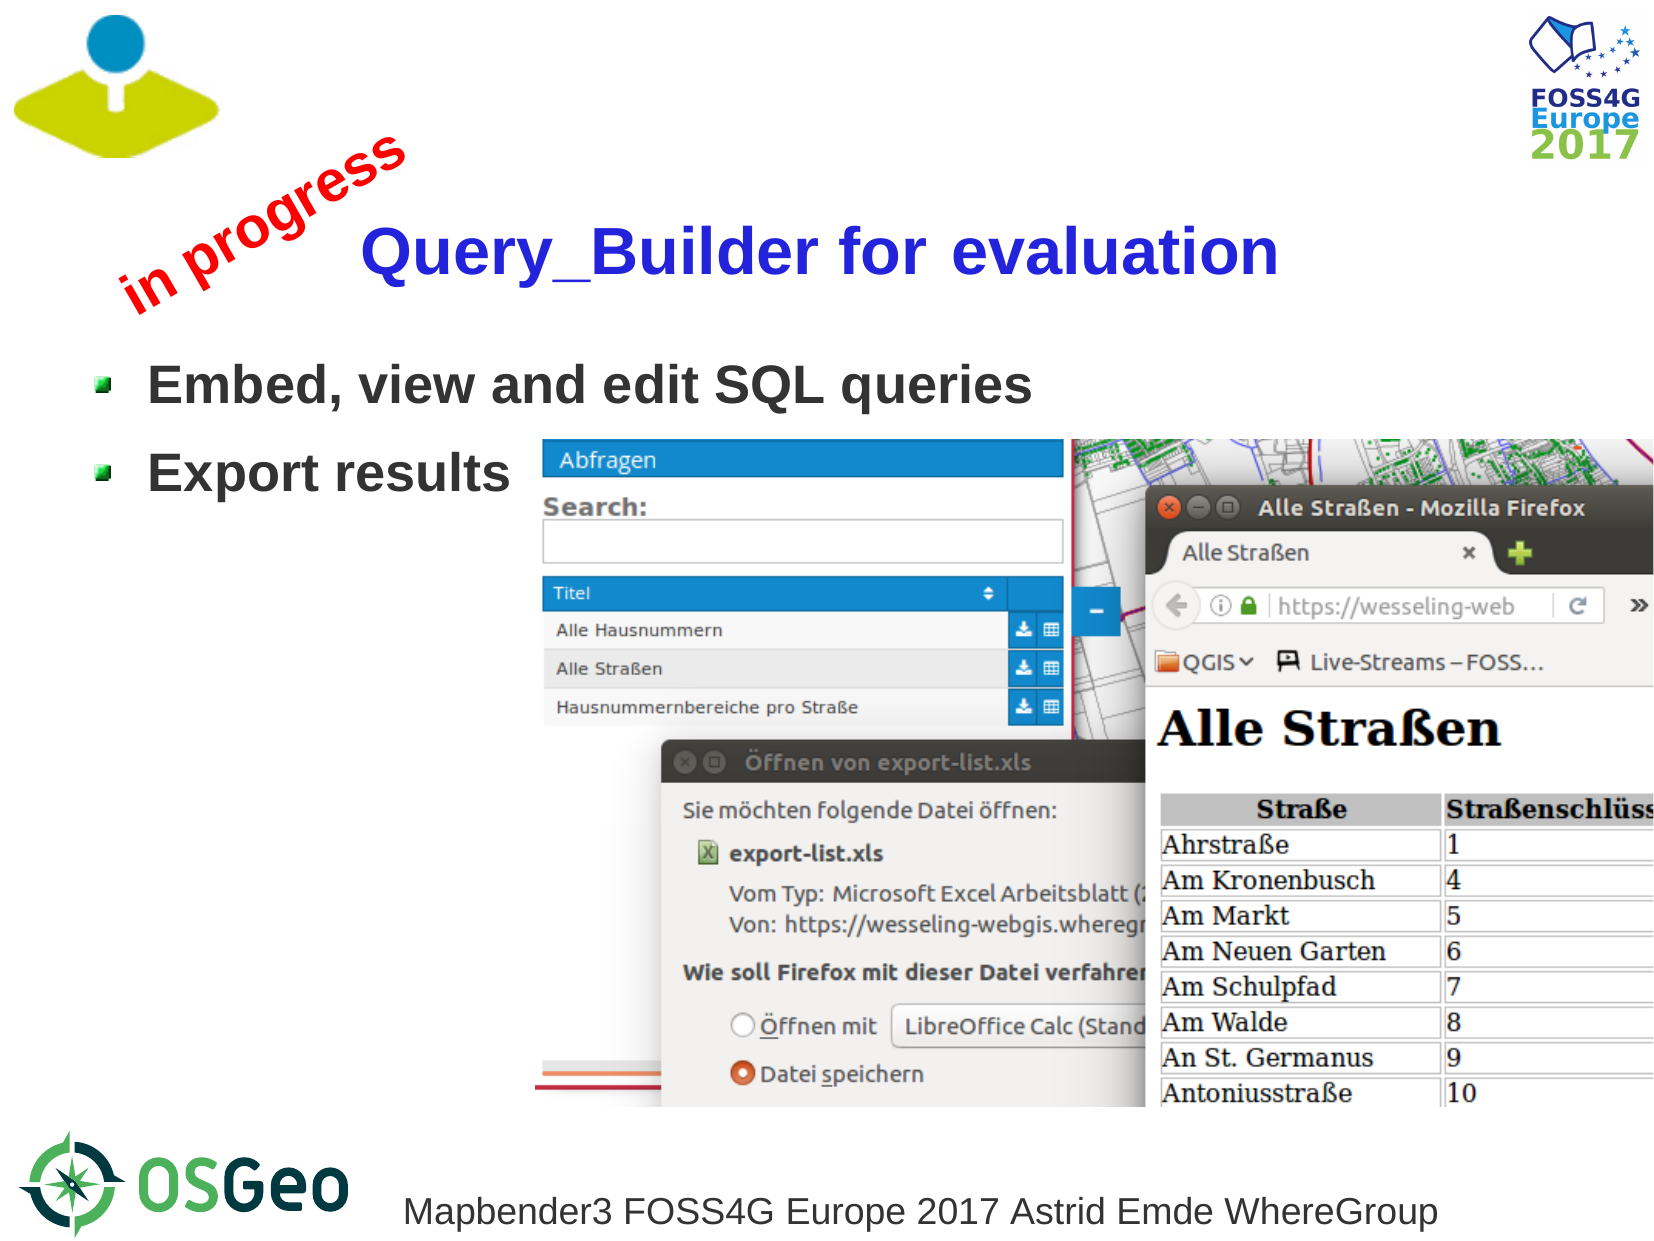

in progress
# Query_Builder for 	evaluation
Embed, view and edit SQL queries
Export results